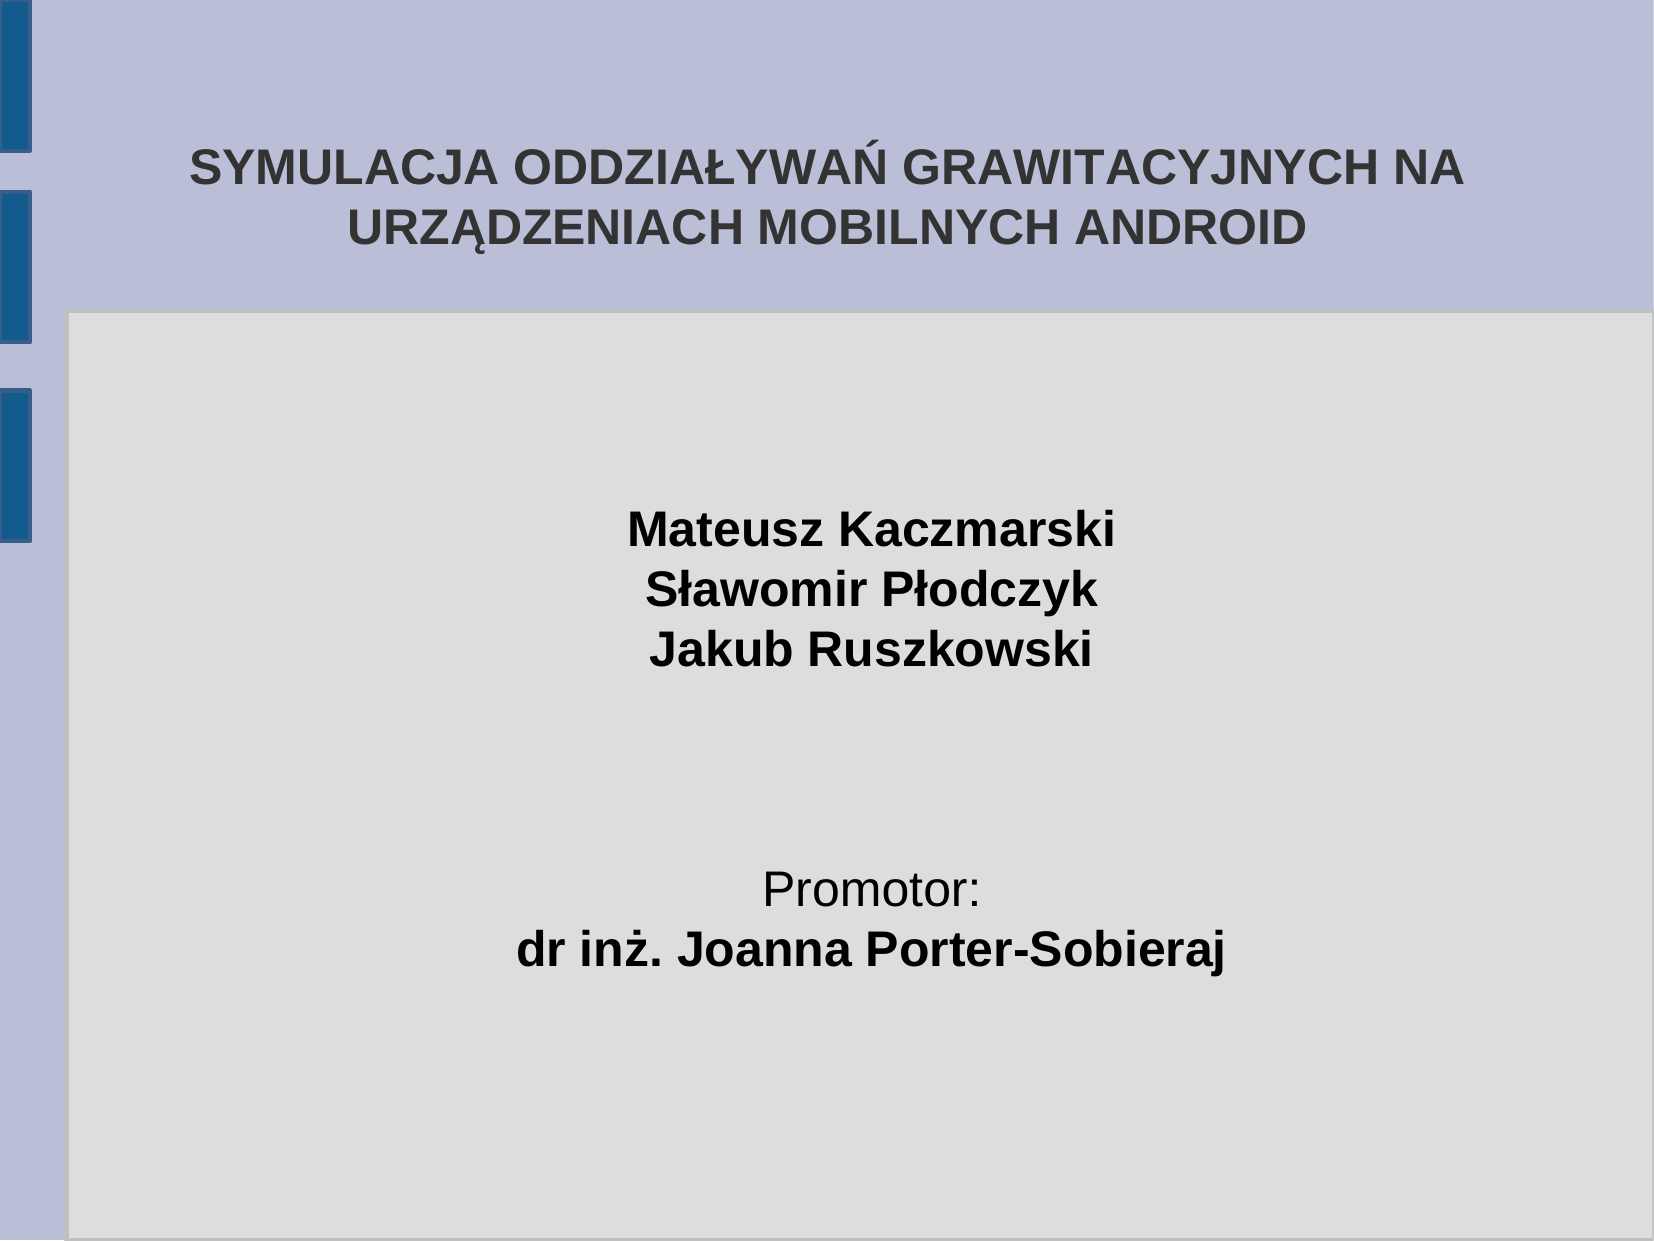

# SYMULACJA ODDZIAŁYWAŃ GRAWITACYJNYCH NA URZĄDZENIACH MOBILNYCH ANDROID
Mateusz Kaczmarski
Sławomir Płodczyk
Jakub Ruszkowski
Promotor:
dr inż. Joanna Porter-Sobieraj